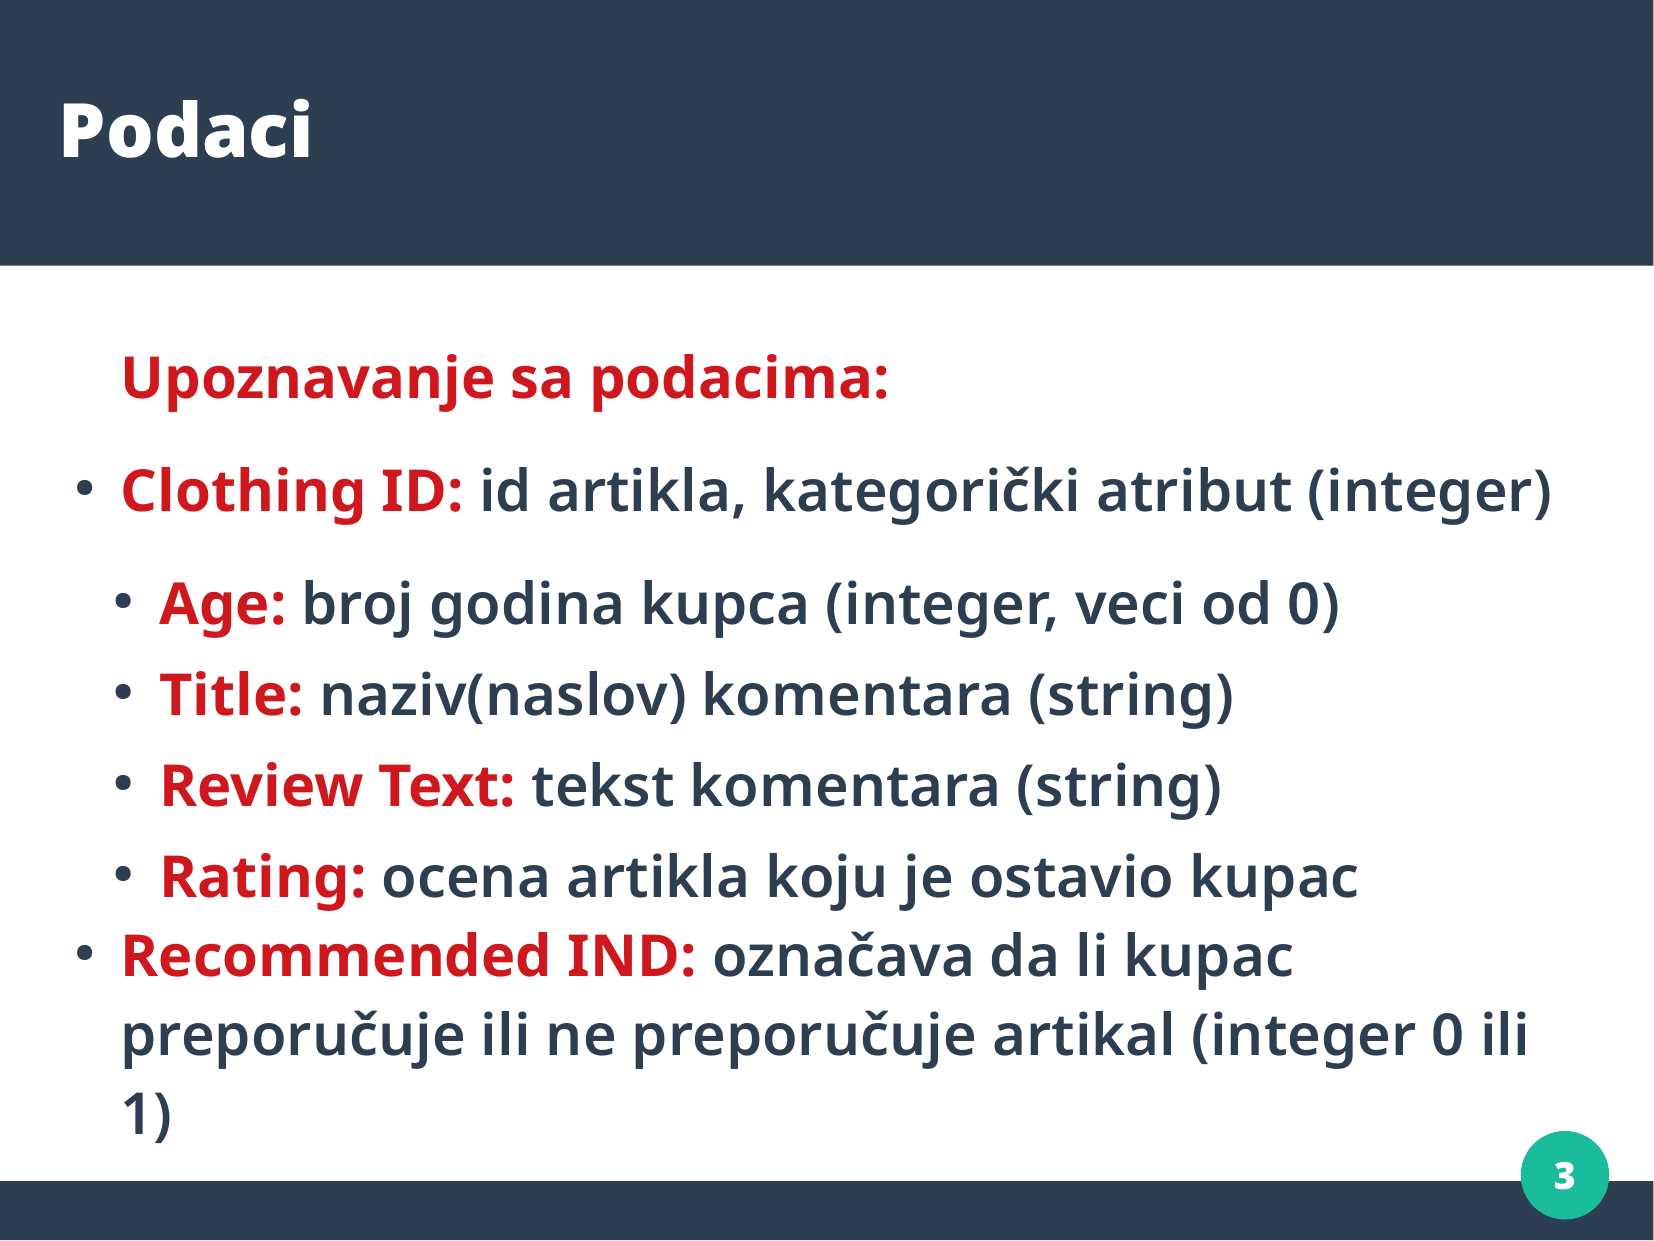

# Podaci
Upoznavanje sa podacima:
Clothing ID: id artikla, kategorički atribut (integer)
Age: broj godina kupca (integer, veci od 0)
Title: naziv(naslov) komentara (string)
Review Text: tekst komentara (string)
Rating: ocena artikla koju je ostavio kupac
Recommended IND: označava da li kupac preporučuje ili ne preporučuje artikal (integer 0 ili 1)
3